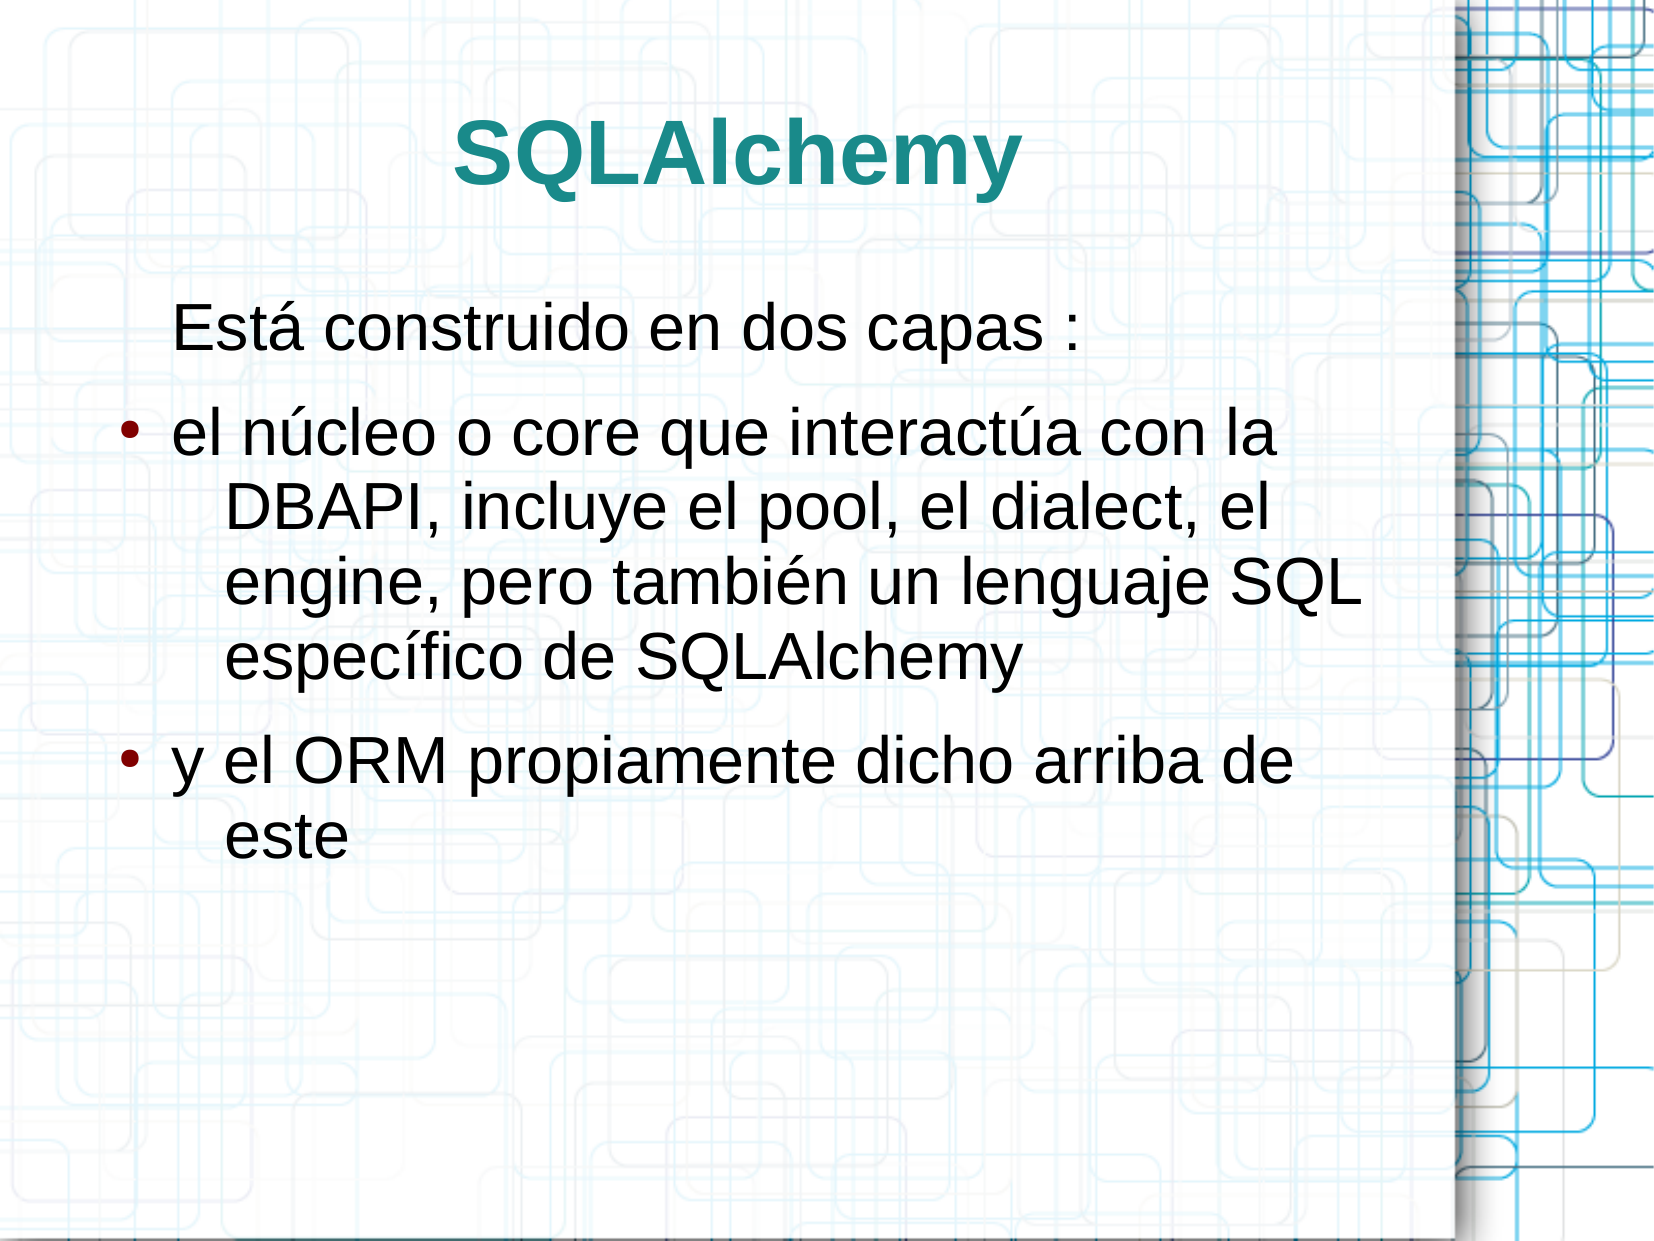

# SQLAlchemy
Está construido en dos capas :
el núcleo o core que interactúa con la DBAPI, incluye el pool, el dialect, el engine, pero también un lenguaje SQL específico de SQLAlchemy
y el ORM propiamente dicho arriba de este